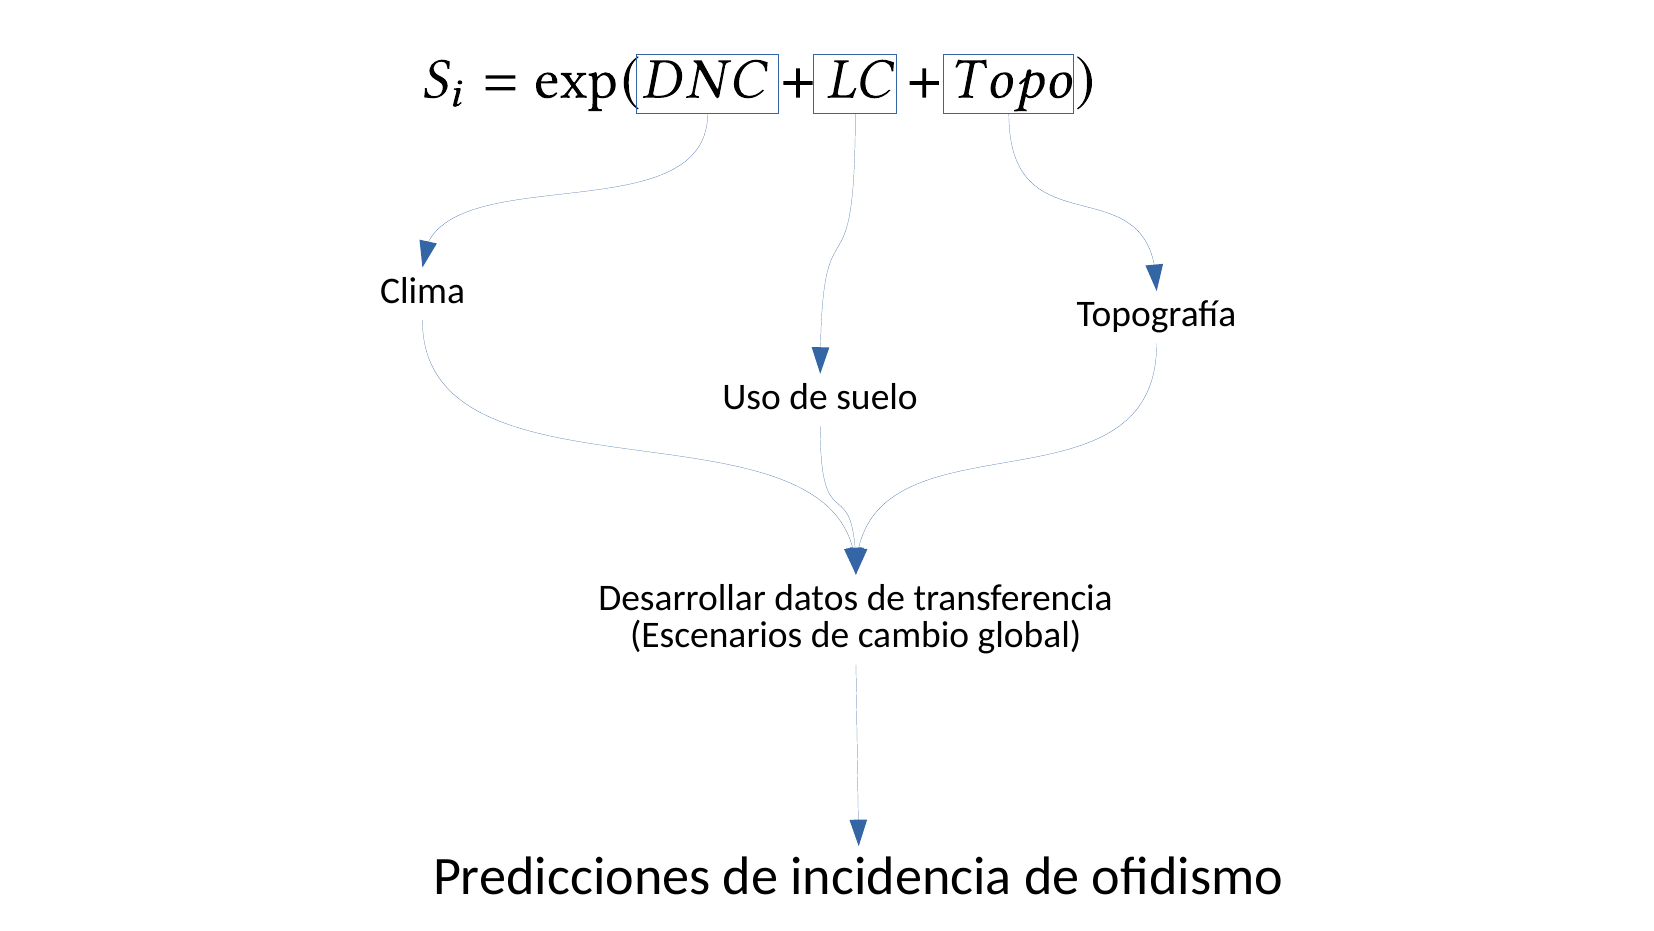

Clima
Topografía
Uso de suelo
Desarrollar datos de transferencia
(Escenarios de cambio global)
Predicciones de incidencia de ofidismo